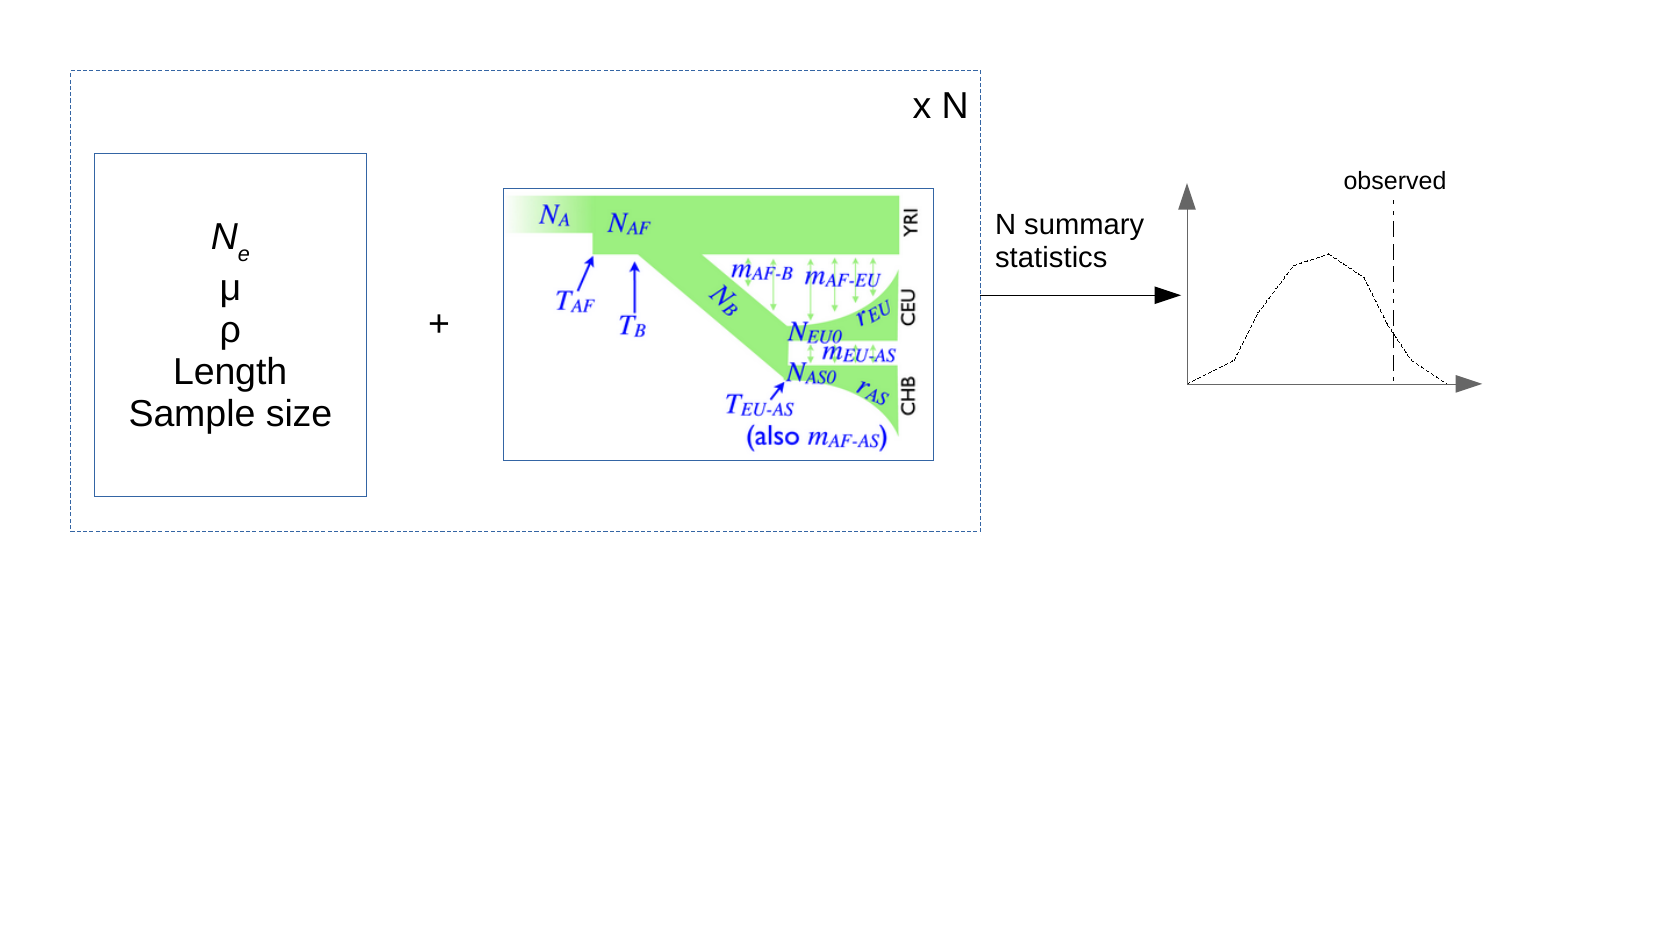

x N
Ne
μ
ρ
Length
Sample size
observed
N summary statistics
+